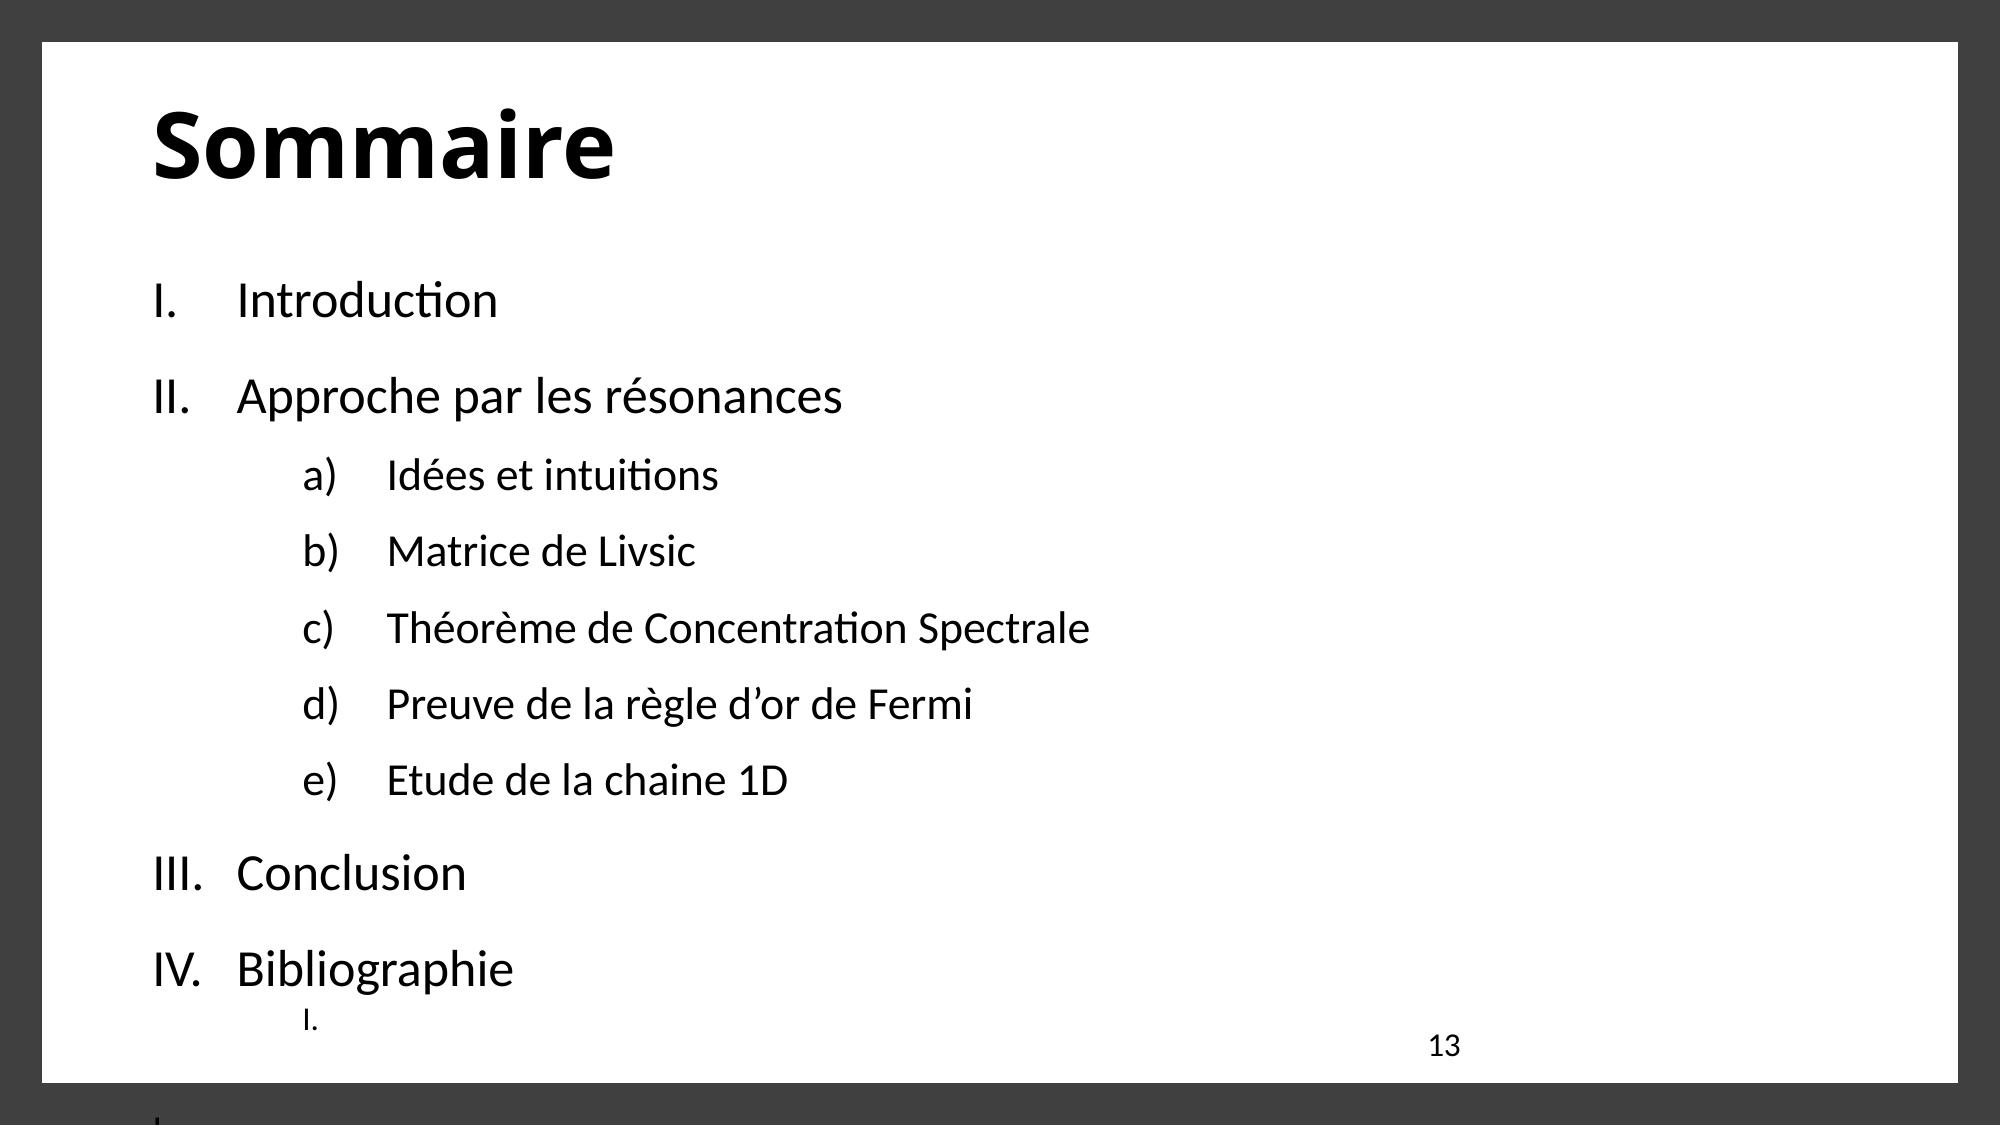

# Sommaire
Introduction
Approche par les résonances
Idées et intuitions
Matrice de Livsic
Théorème de Concentration Spectrale
Preuve de la règle d’or de Fermi
Etude de la chaine 1D
Conclusion
Bibliographie
13